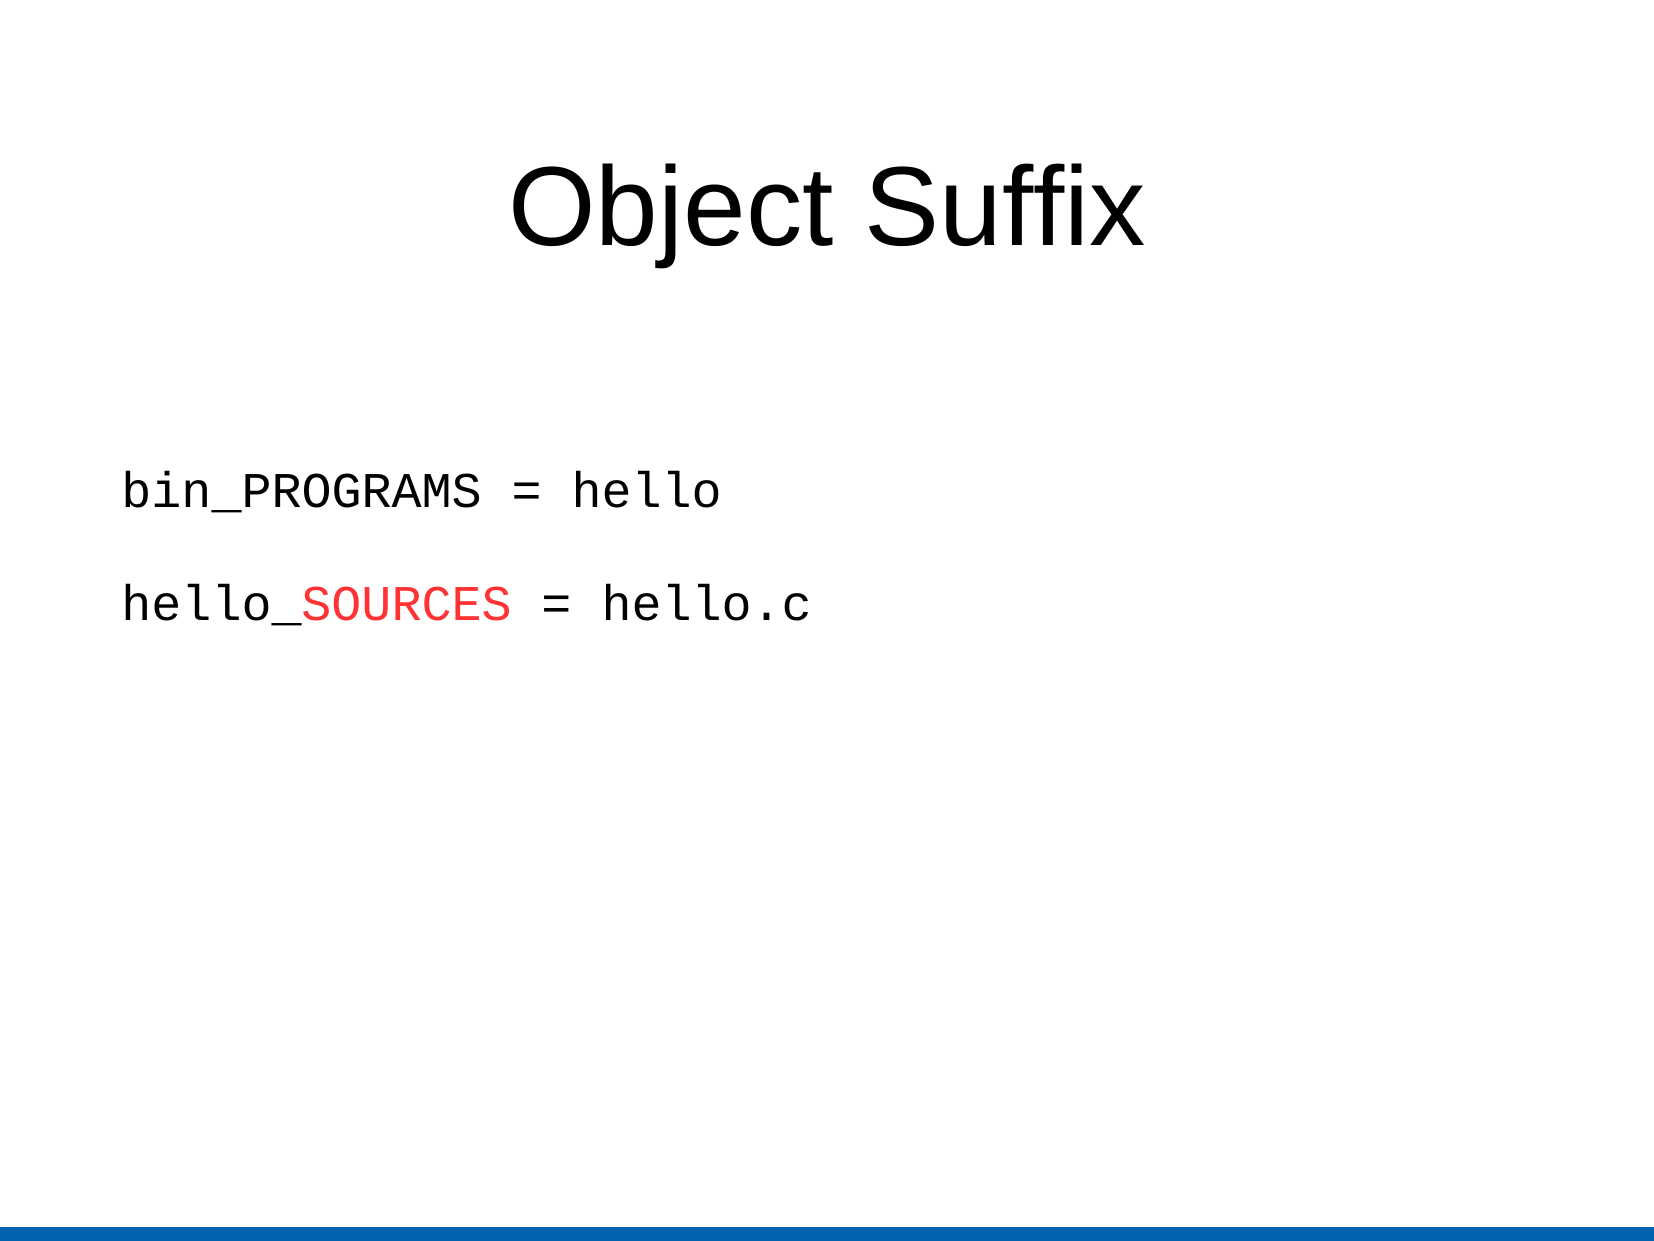

# Object Suffix
bin_PROGRAMS = hello
hello_SOURCES = hello.c